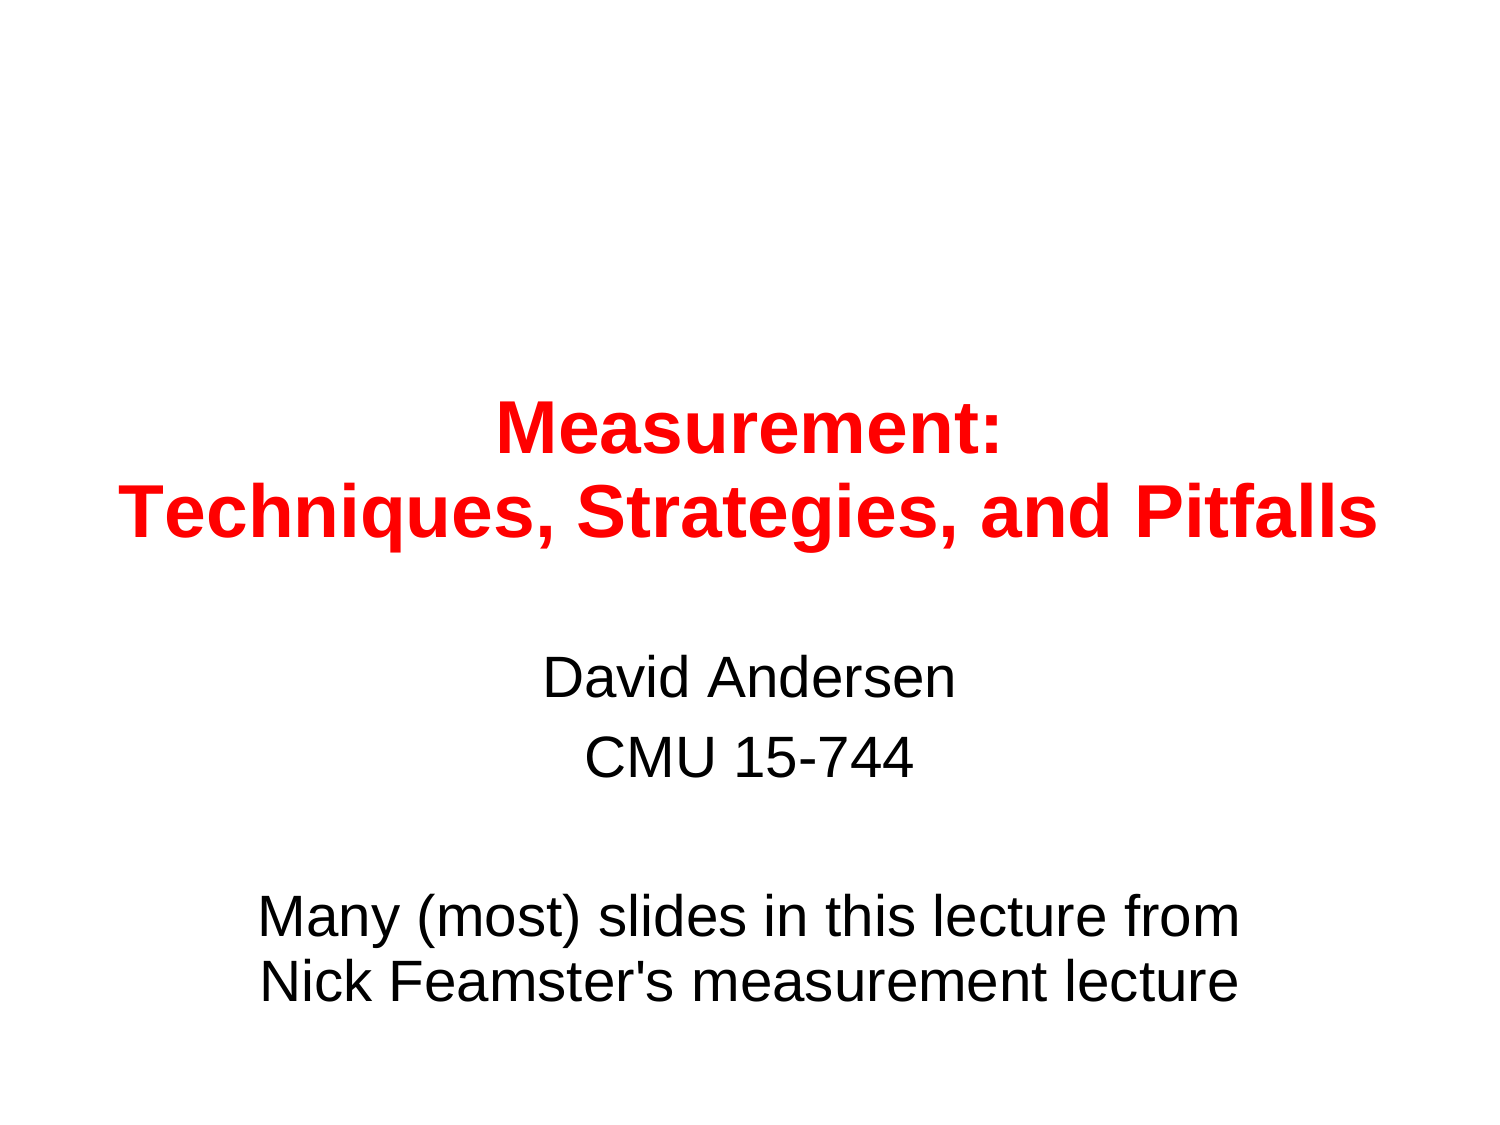

# Measurement: Techniques, Strategies, and Pitfalls
David Andersen
CMU 15-744
Many (most) slides in this lecture from Nick Feamster's measurement lecture